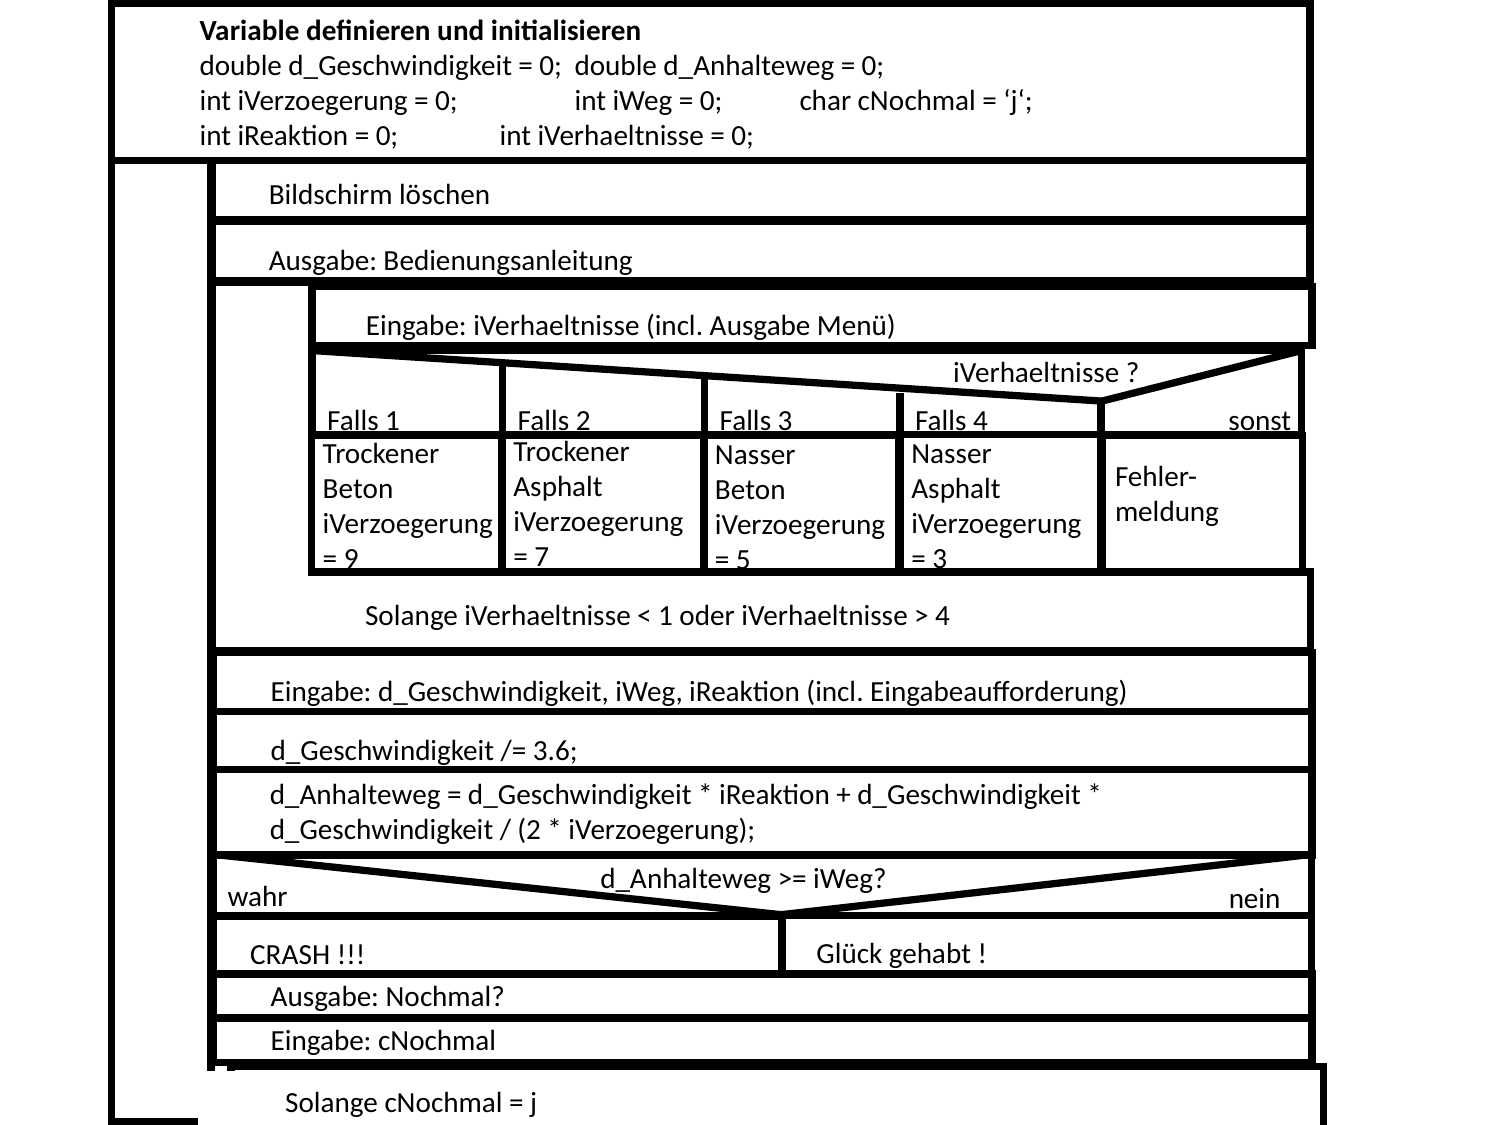

Variable definieren und initialisieren
double d_Geschwindigkeit = 0;	double d_Anhalteweg = 0;
int iVerzoegerung = 0;		int iWeg = 0;	 	char cNochmal = ‘j‘;
int iReaktion = 0;		int iVerhaeltnisse = 0;
Bildschirm löschen
Ausgabe: Bedienungsanleitung
Solange iVerhaeltnisse < 1 oder iVerhaeltnisse > 4
Eingabe: iVerhaeltnisse (incl. Ausgabe Menü)
iVerhaeltnisse ?
Falls 1
Falls 2
Falls 4
sonst
Falls 3
Trockener
Asphalt
iVerzoegerung
= 7
Nasser
Asphalt
iVerzoegerung
= 3
Trockener
Beton
iVerzoegerung
= 9
Nasser
Beton
iVerzoegerung
= 5
Fehler-meldung
Eingabe: d_Geschwindigkeit, iWeg, iReaktion (incl. Eingabeaufforderung)
d_Geschwindigkeit /= 3.6;
d_Anhalteweg = d_Geschwindigkeit * iReaktion + d_Geschwindigkeit * d_Geschwindigkeit / (2 * iVerzoegerung);
d_Anhalteweg >= iWeg?
wahr
nein
Glück gehabt !
CRASH !!!
Ausgabe: Nochmal?
Eingabe: cNochmal
Solange cNochmal = j